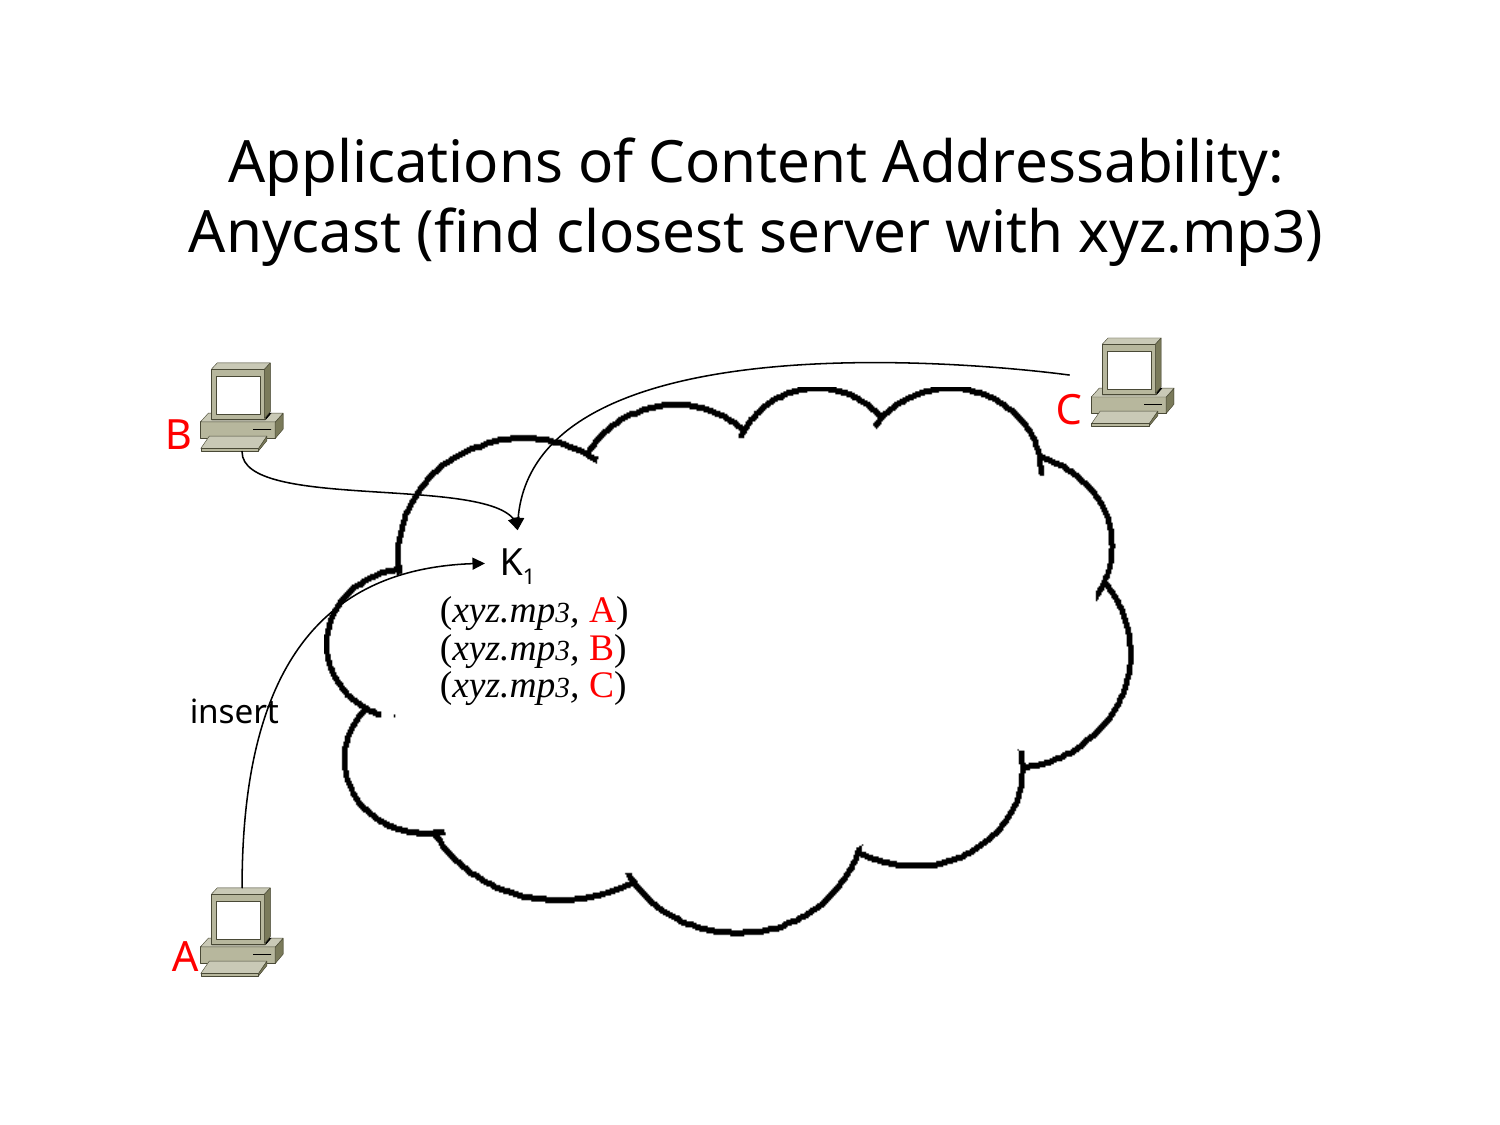

Applications of Content Addressability:
Anycast (find closest server with xyz.mp3)
C
B
K1
(xyz.mp3, A)
(xyz.mp3, B)
(xyz.mp3, C)
insert
A